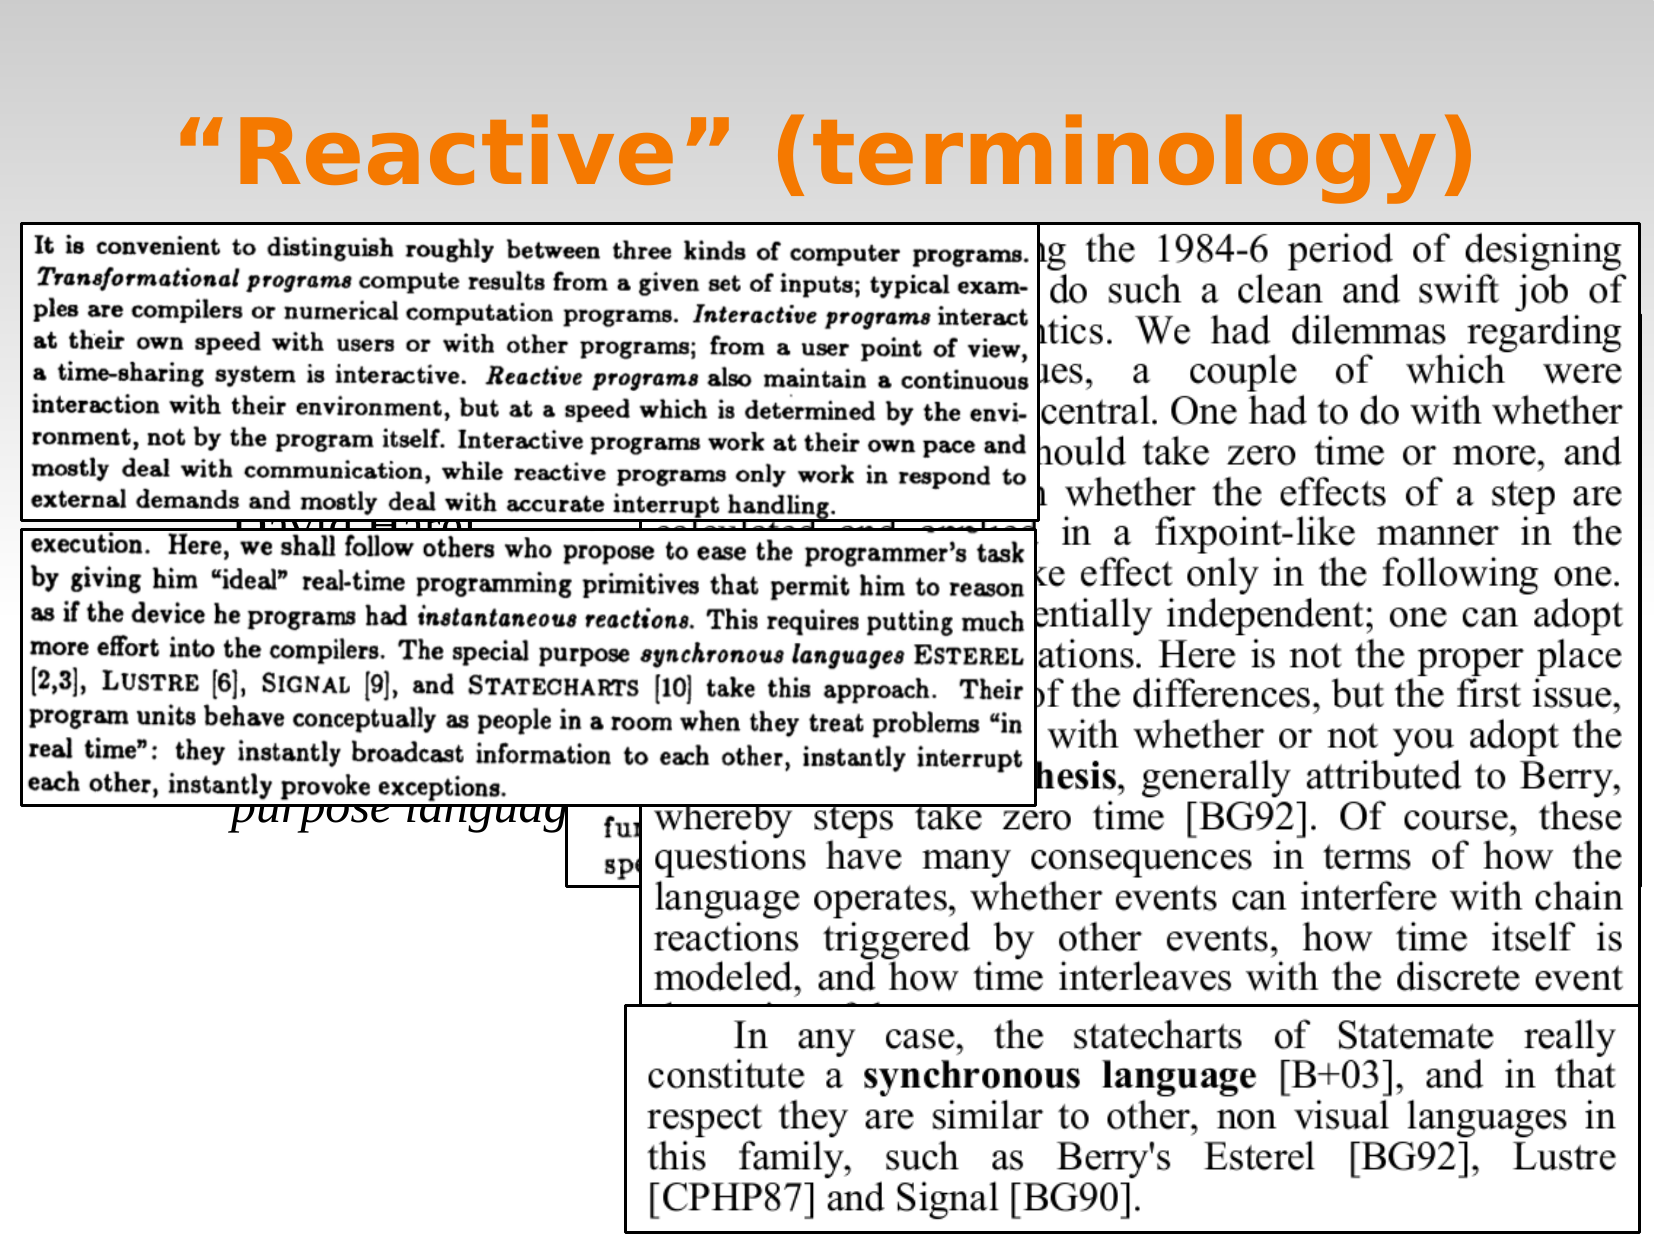

# “Reactive” (terminology)
[1985] “On the development of reactive systems”, David Harel et. al.
[1987] “Statecharts: A Visual Formalism for Complex Systems”, David Harel
[2007-HOPL] "Statecharts in the Making: A Personal Account", David Harel
[1989] “Real time programming: Special purpose or general purpose languages”, Gérard Berry